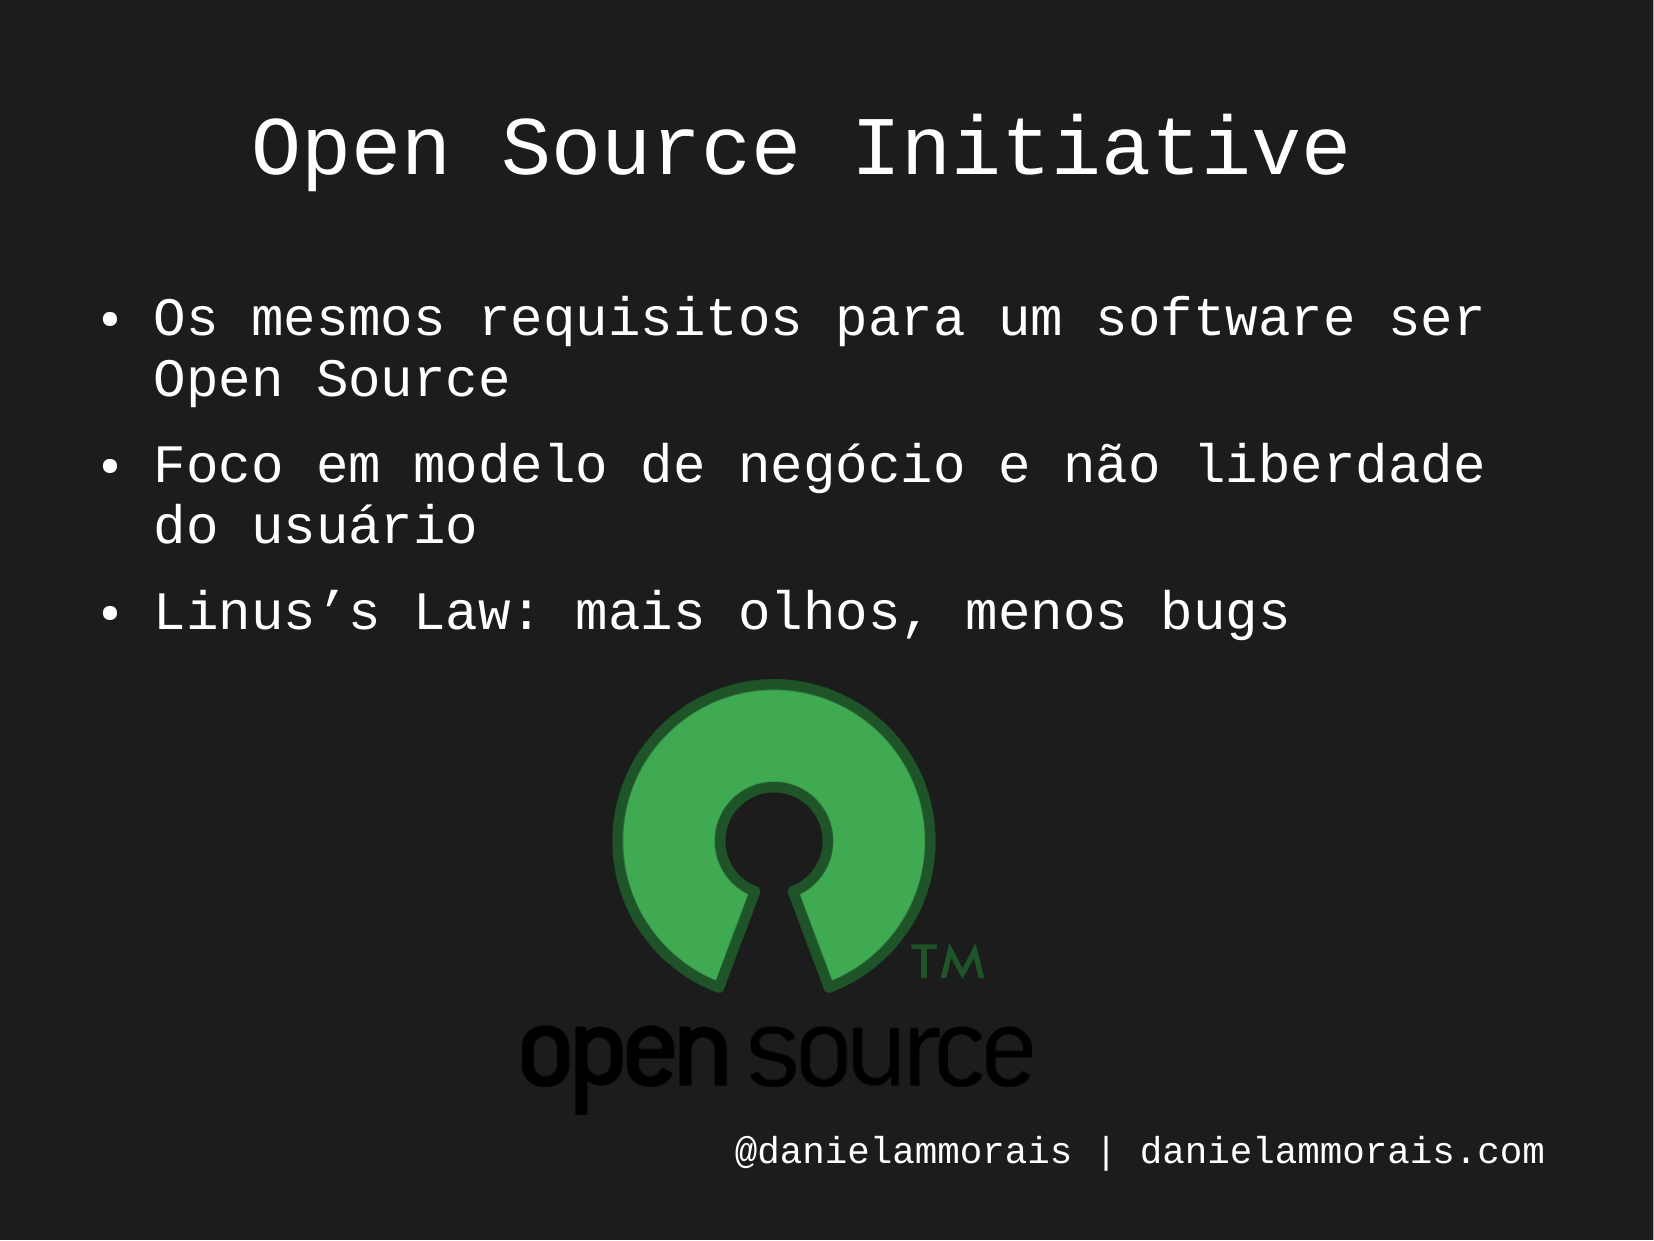

# Open Source Initiative
Os mesmos requisitos para um software ser Open Source
Foco em modelo de negócio e não liberdade do usuário
Linus’s Law: mais olhos, menos bugs
@danielammorais | danielammorais.com